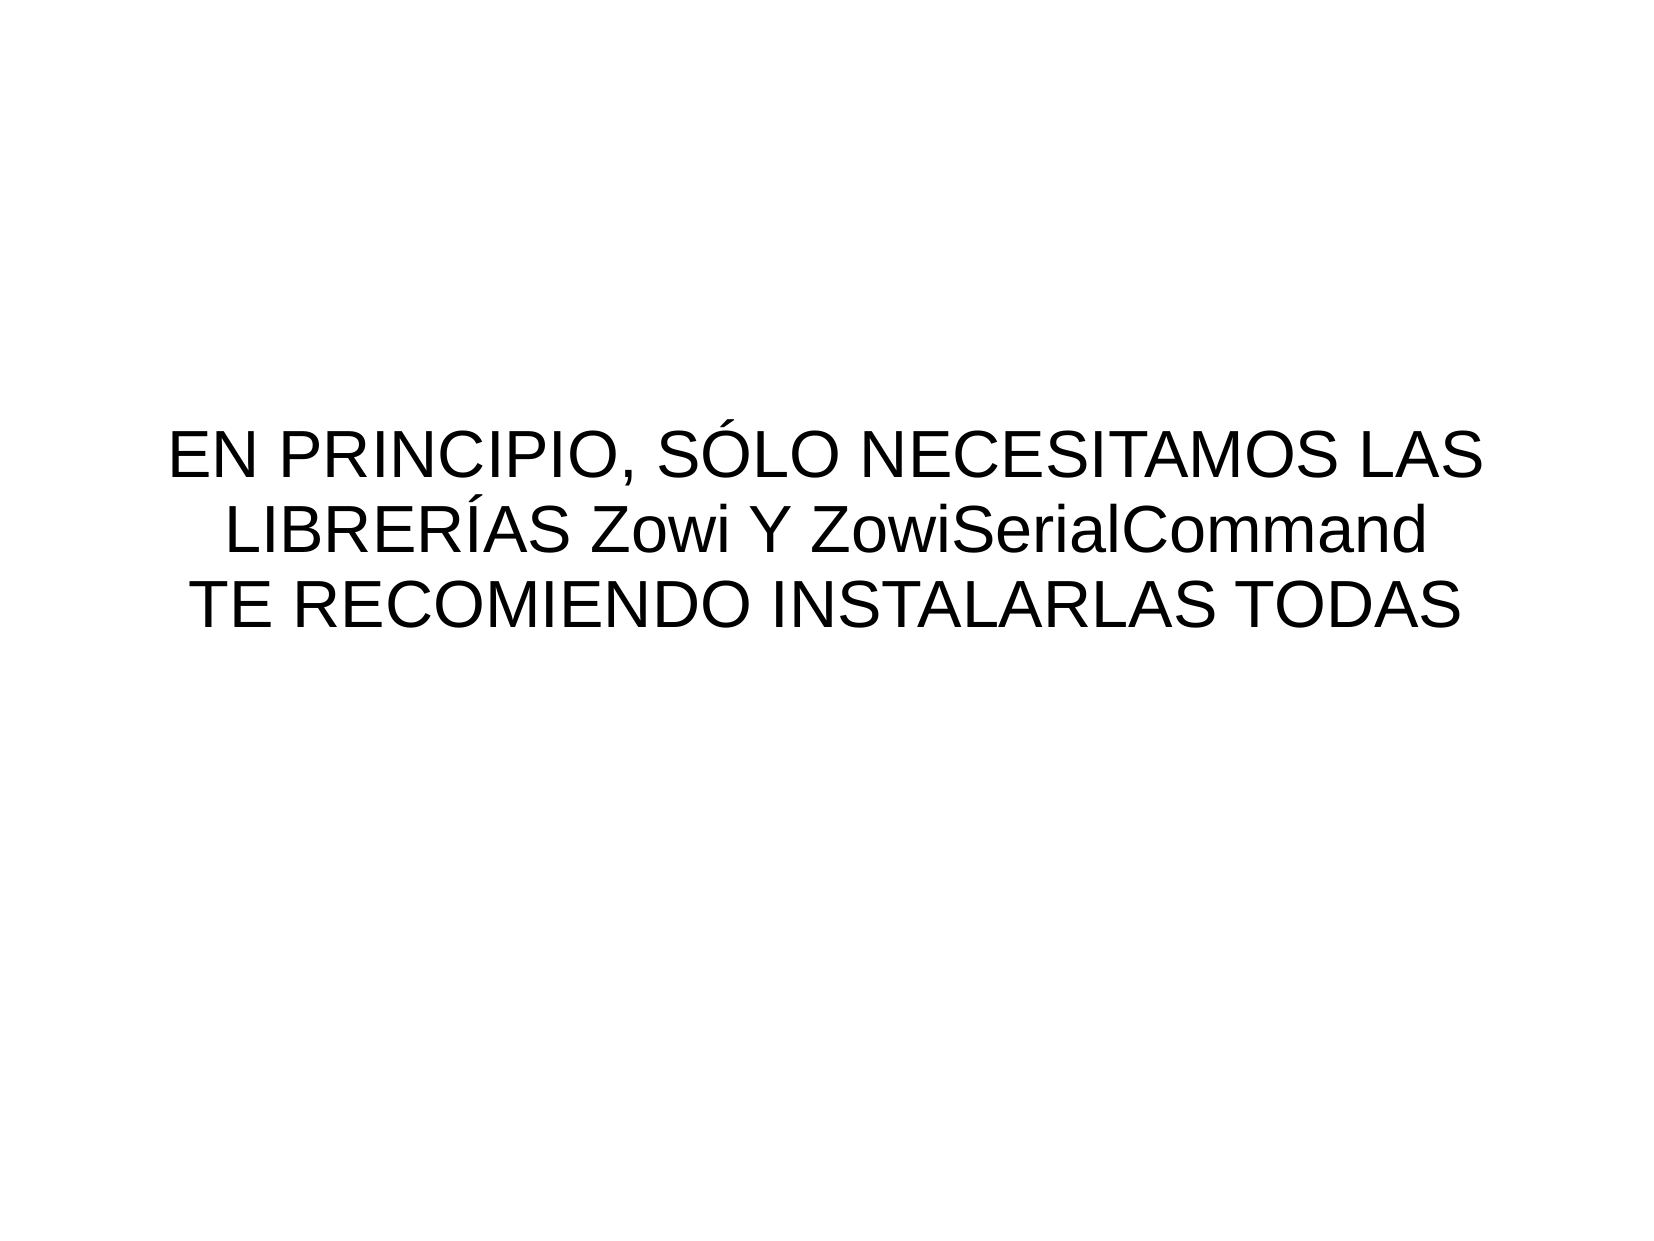

# EN PRINCIPIO, SÓLO NECESITAMOS LAS LIBRERÍAS Zowi Y ZowiSerialCommand
TE RECOMIENDO INSTALARLAS TODAS